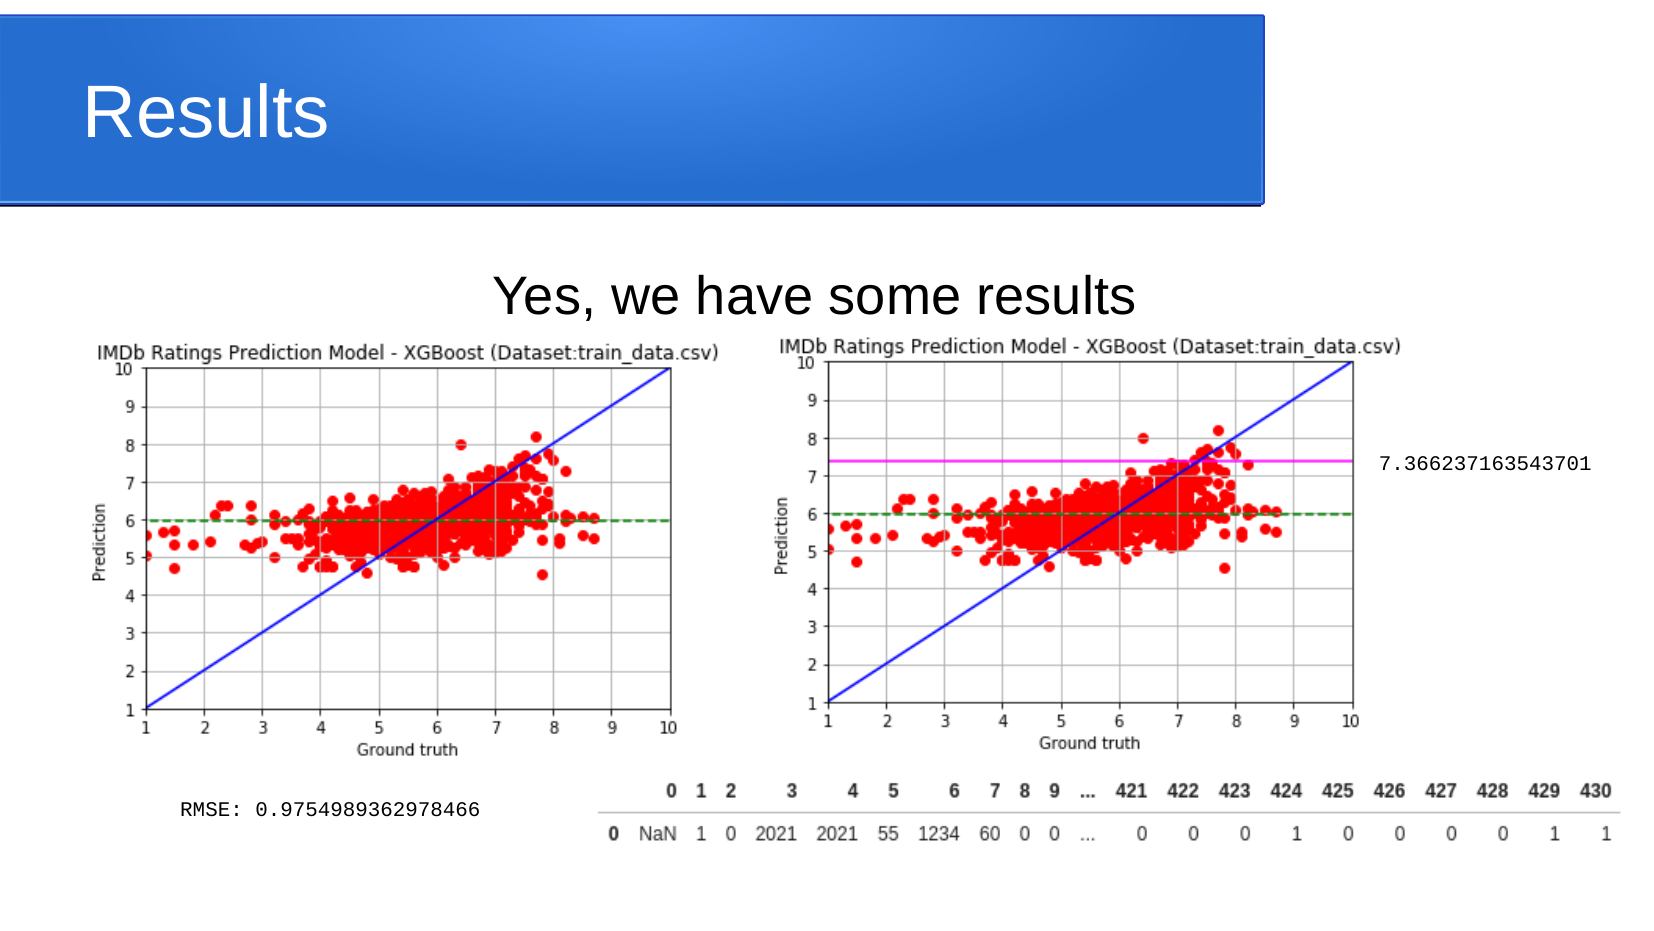

# Results
Yes, we have some results
7.366237163543701
RMSE: 0.9754989362978466